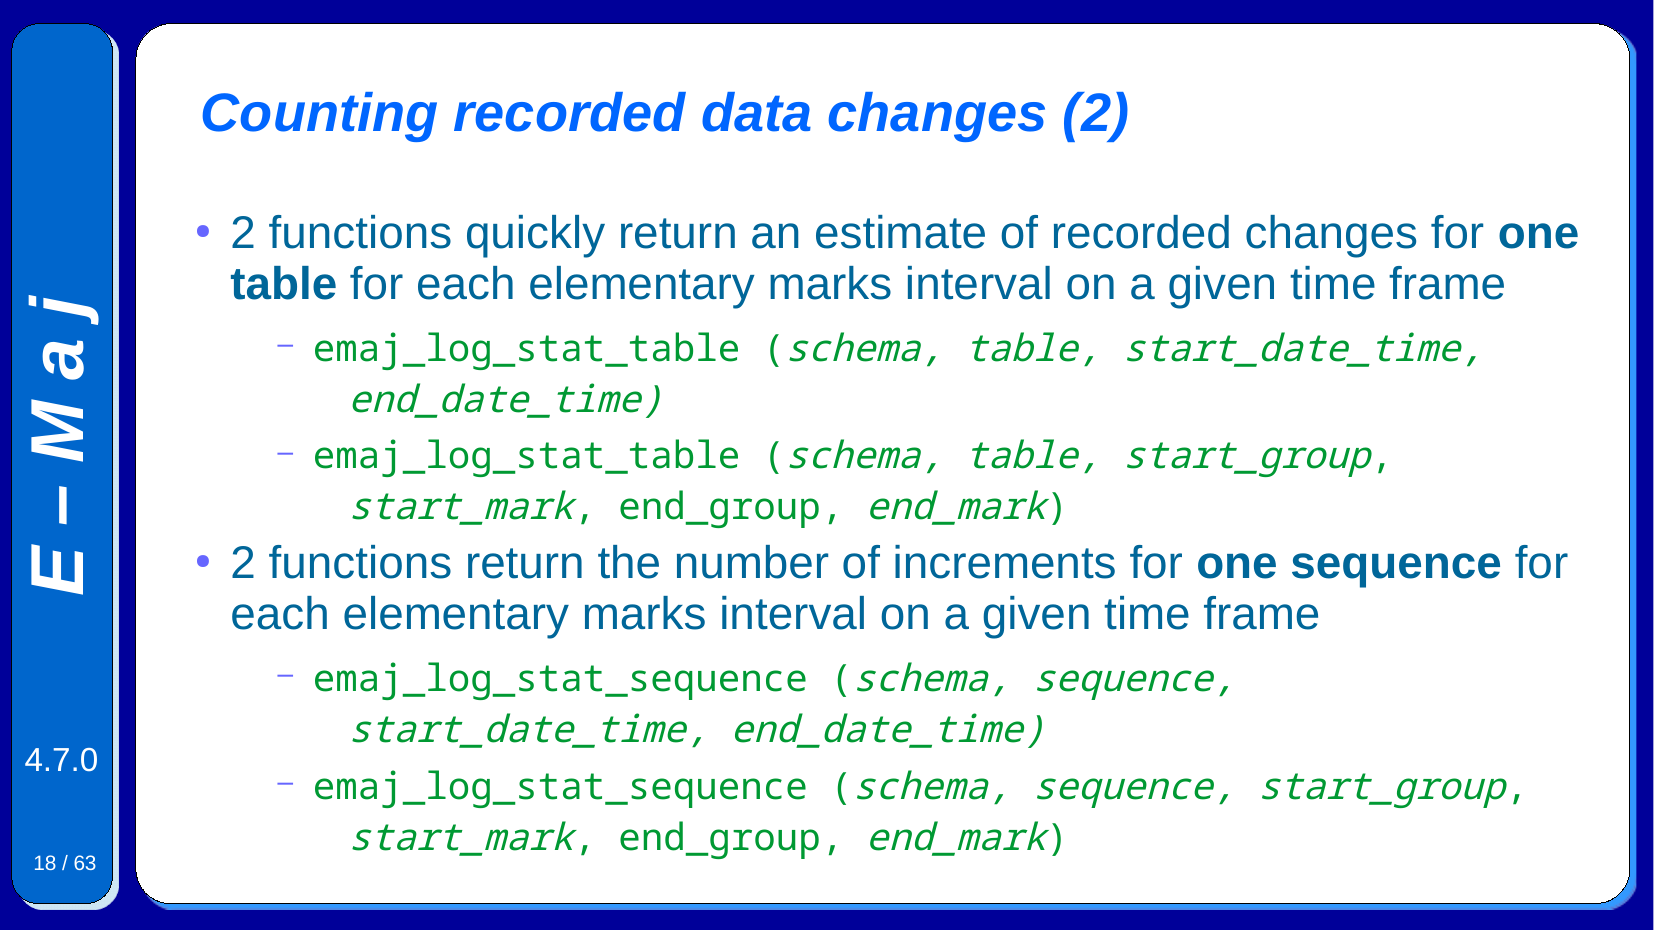

# Counting recorded data changes (2)
2 functions quickly return an estimate of recorded changes for one table for each elementary marks interval on a given time frame
emaj_log_stat_table (schema, table, start_date_time, end_date_time)
emaj_log_stat_table (schema, table, start_group, start_mark, end_group, end_mark)
2 functions return the number of increments for one sequence for each elementary marks interval on a given time frame
emaj_log_stat_sequence (schema, sequence, start_date_time, end_date_time)
emaj_log_stat_sequence (schema, sequence, start_group, start_mark, end_group, end_mark)